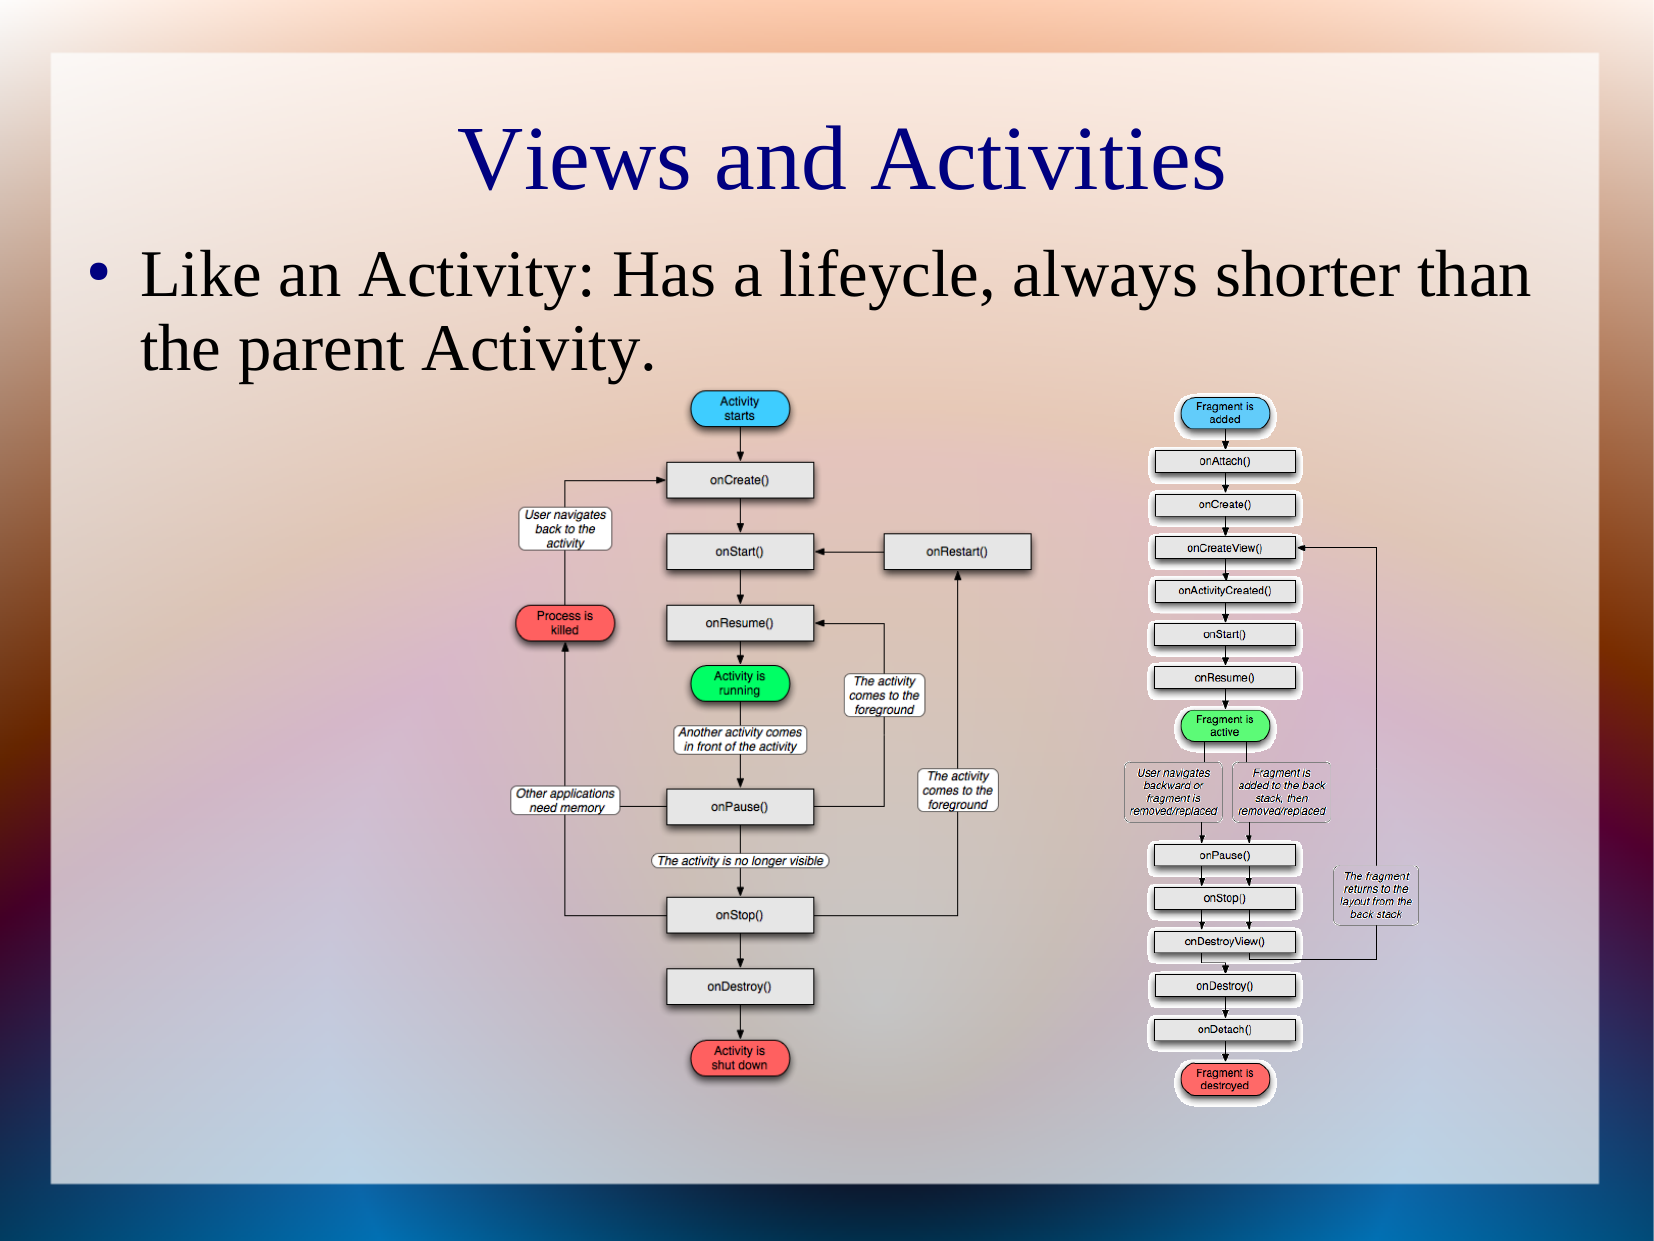

# Views and Activities
Like an Activity: Has a lifeycle, always shorter than the parent Activity.